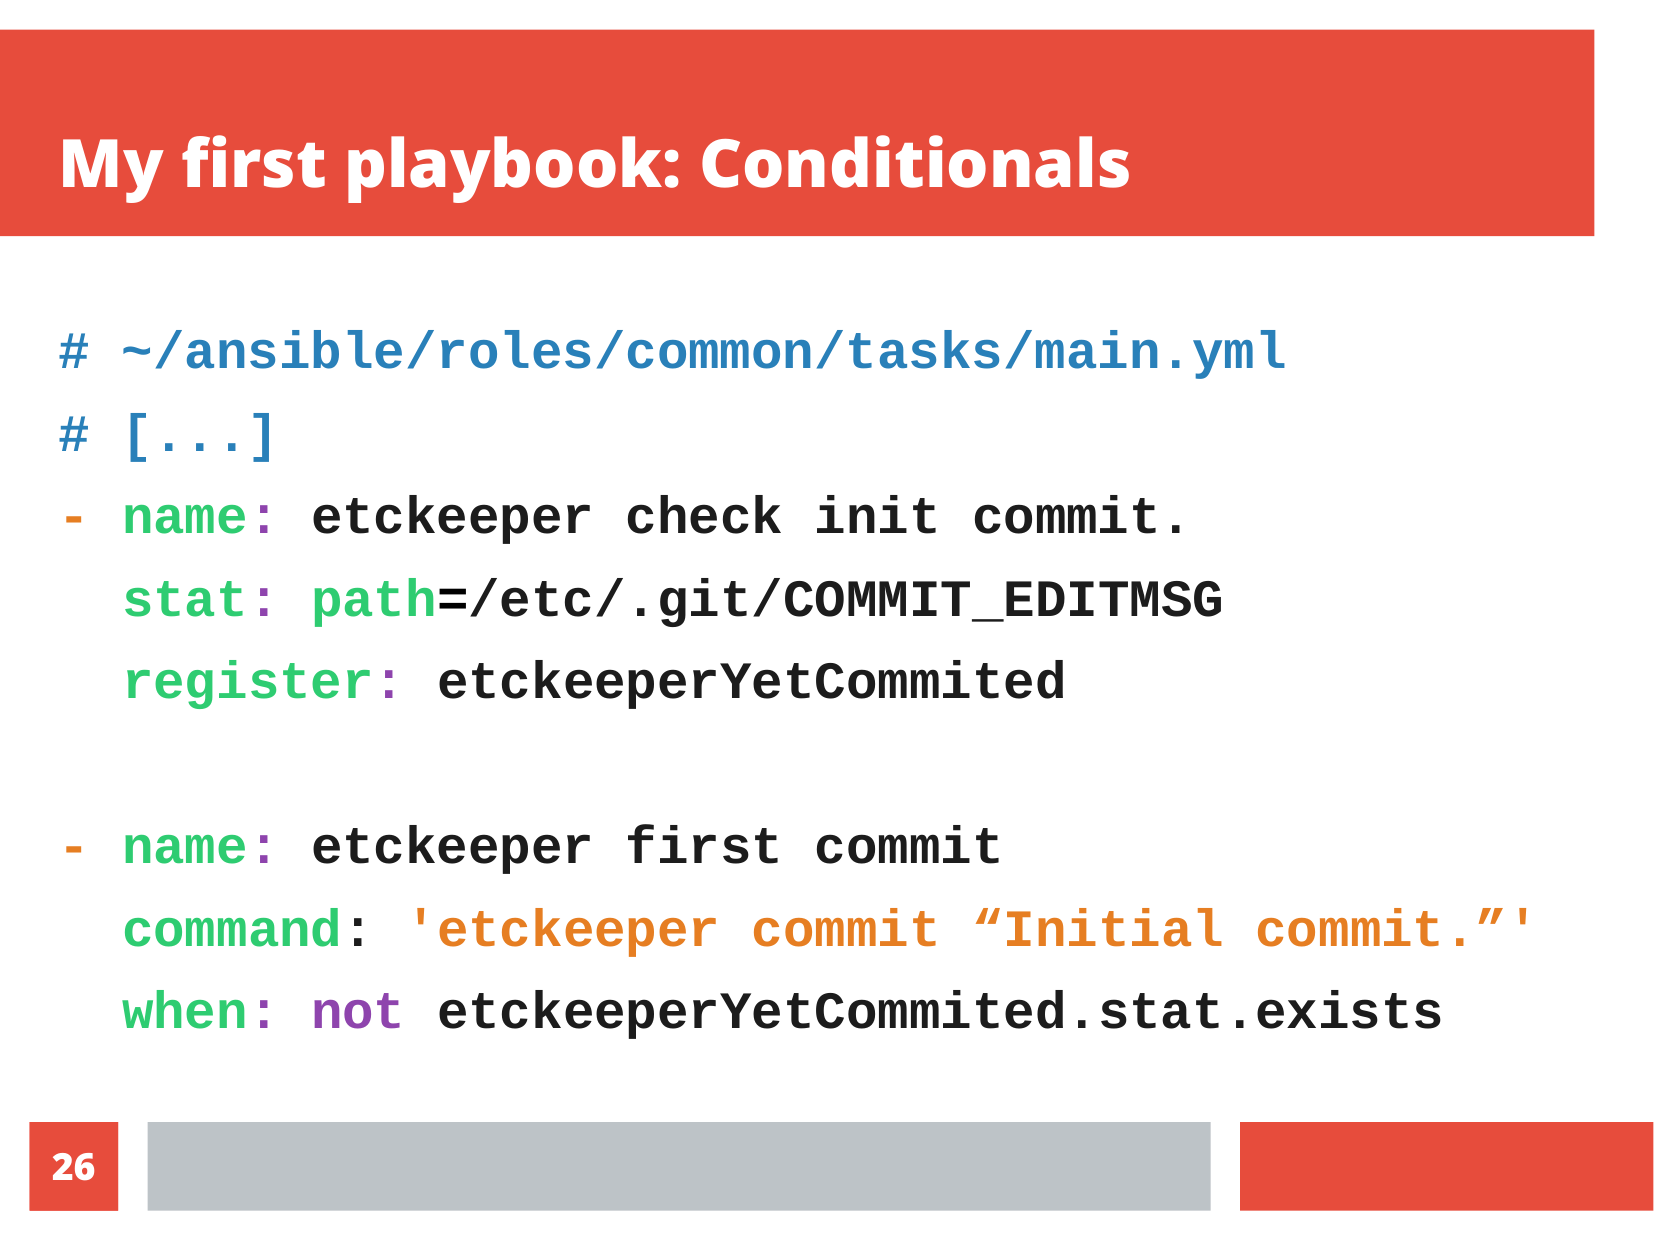

# My first playbook: Conditionals
# ~/ansible/roles/common/tasks/main.yml
# [...]
- name: etckeeper check init commit.
 stat: path=/etc/.git/COMMIT_EDITMSG
 register: etckeeperYetCommited
- name: etckeeper first commit
 command: 'etckeeper commit “Initial commit.”'
 when: not etckeeperYetCommited.stat.exists
26